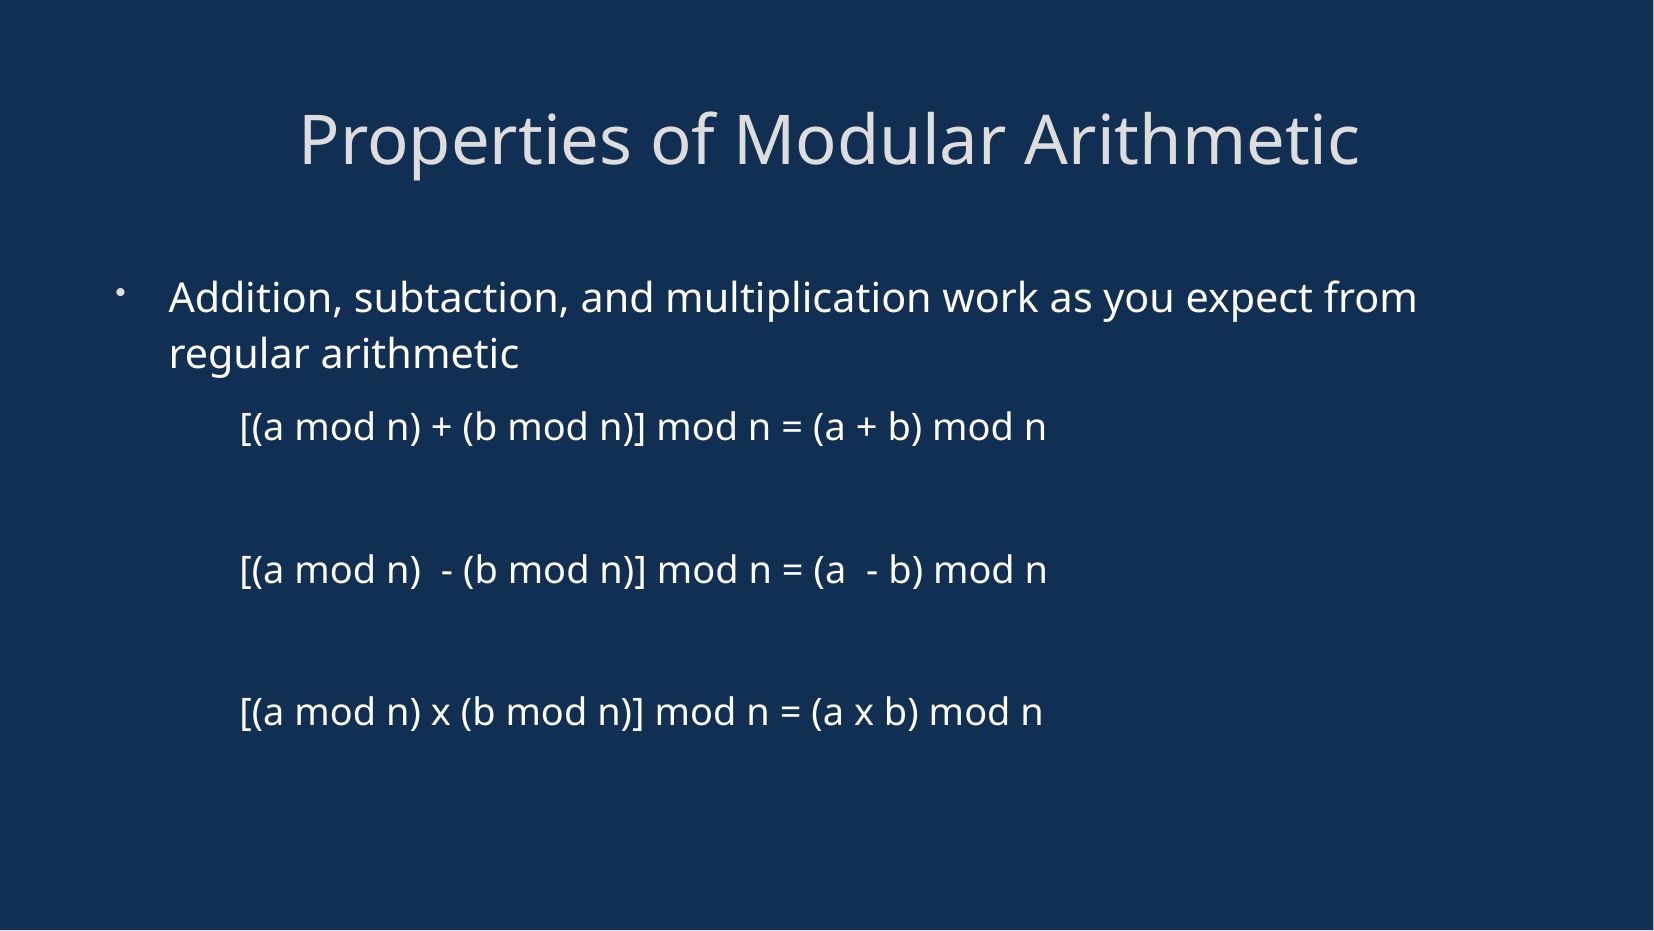

# Properties of Modular Arithmetic
Addition, subtaction, and multiplication work as you expect from regular arithmetic
[(a mod n) + (b mod n)] mod n = (a + b) mod n
[(a mod n) - (b mod n)] mod n = (a - b) mod n
[(a mod n) x (b mod n)] mod n = (a x b) mod n